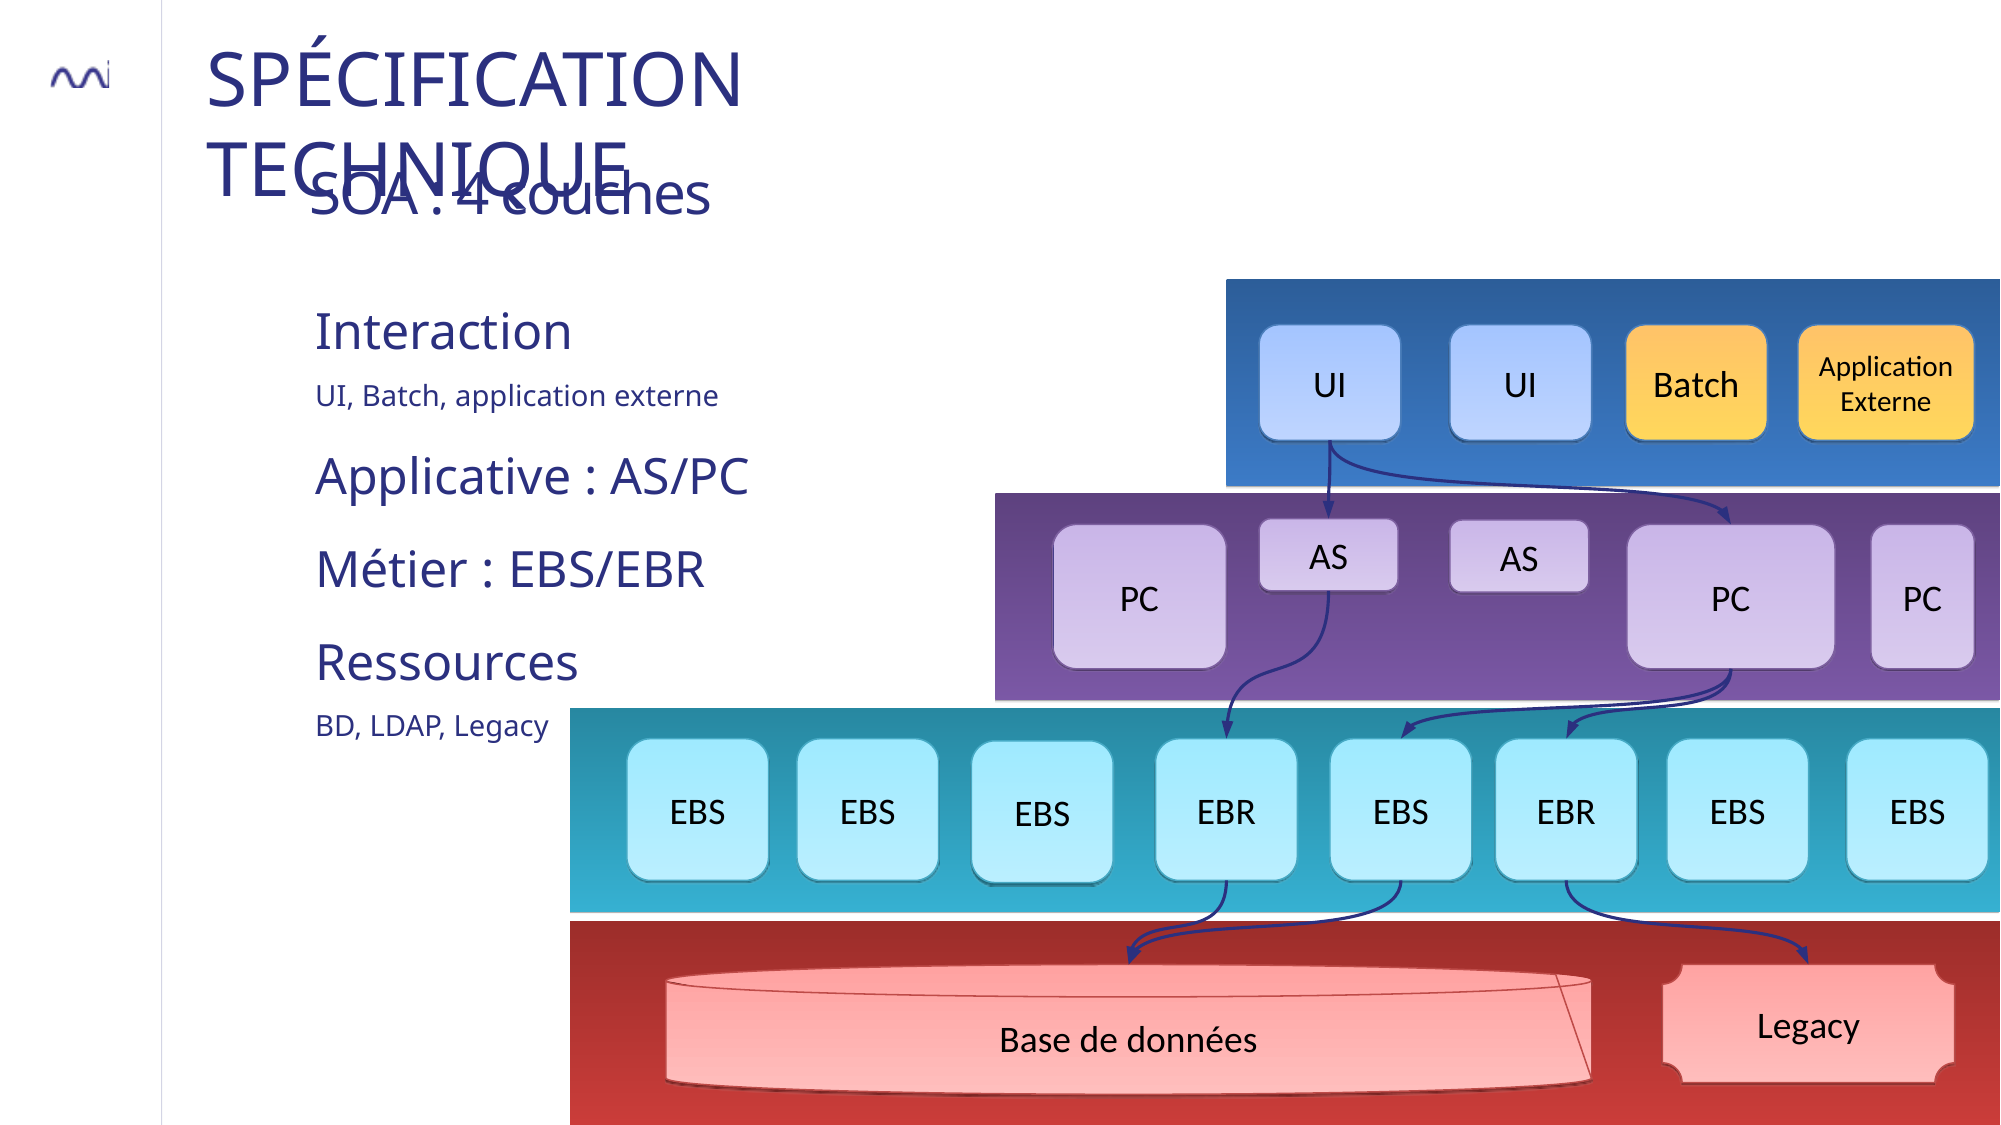

SPÉCIFICATION TECHNIQUE
SOA : 4 couches
# Interaction
UI, Batch, application externe
Applicative : AS/PC
Métier : EBS/EBR
Ressources
BD, LDAP, Legacy
UI
UI
Batch
Application Externe
AS
AS
AS
PC
PC
PC
EBS
EBS
EBR
EBS
EBR
EBS
EBS
EBS
Base de données
Legacy